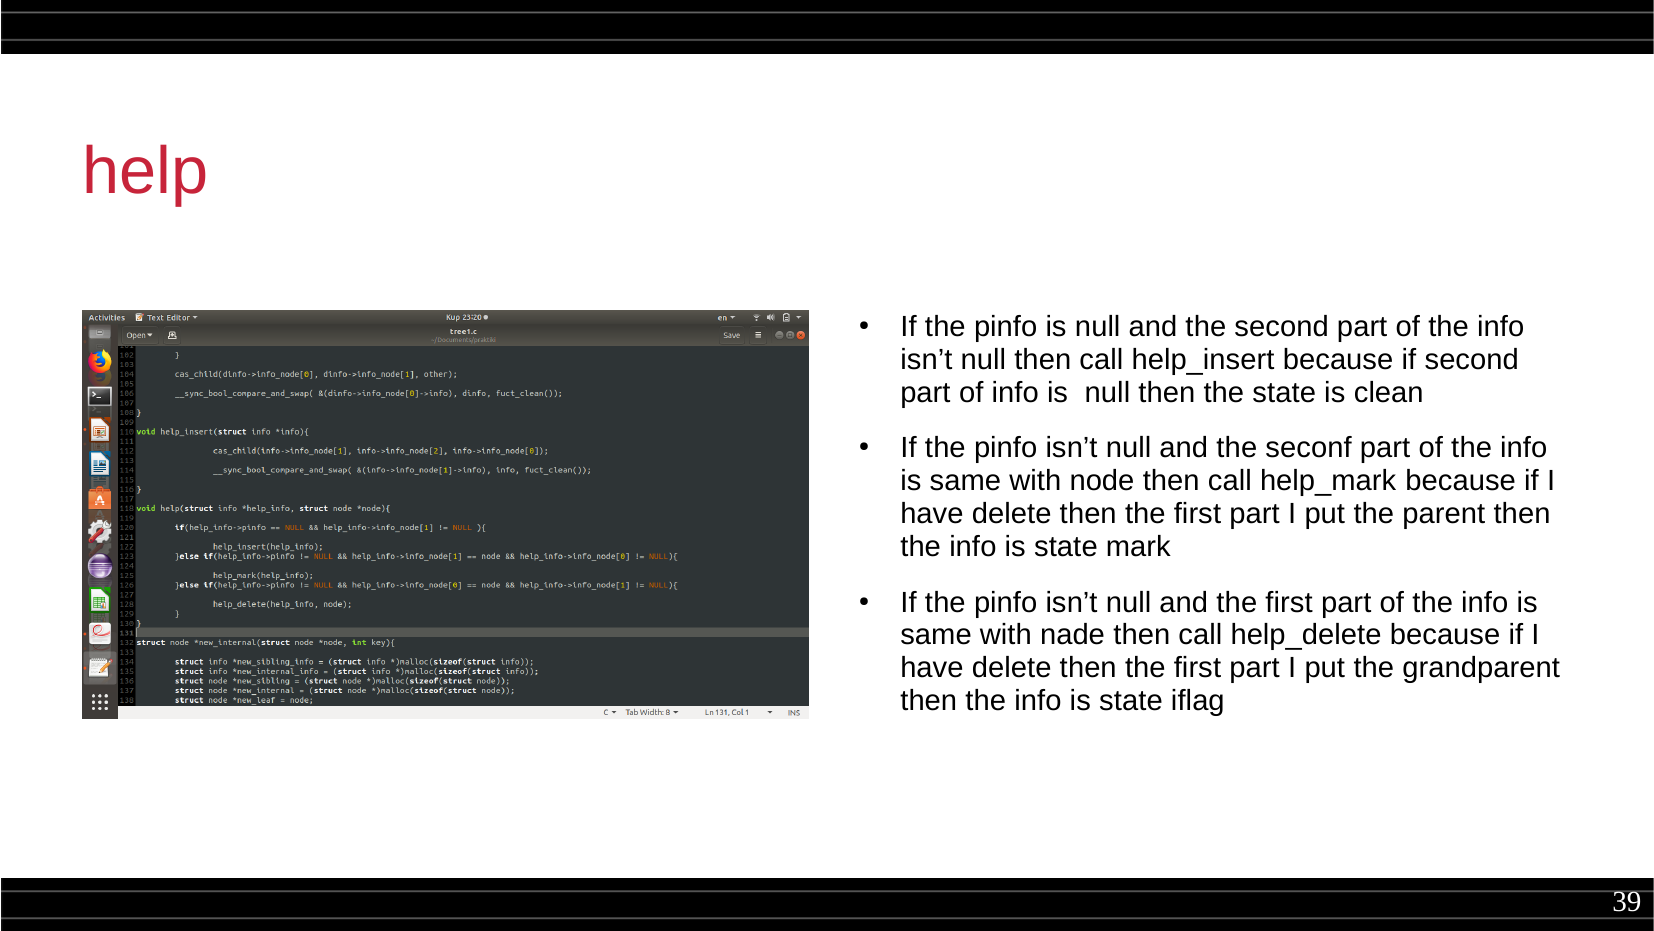

# help
If the pinfo is null and the second part of the info isn’t null then call help_insert because if second part of info is null then the state is clean
If the pinfo isn’t null and the seconf part of the info is same with node then call help_mark because if I have delete then the first part I put the parent then the info is state mark
If the pinfo isn’t null and the first part of the info is same with nade then call help_delete because if I have delete then the first part I put the grandparent then the info is state iflag